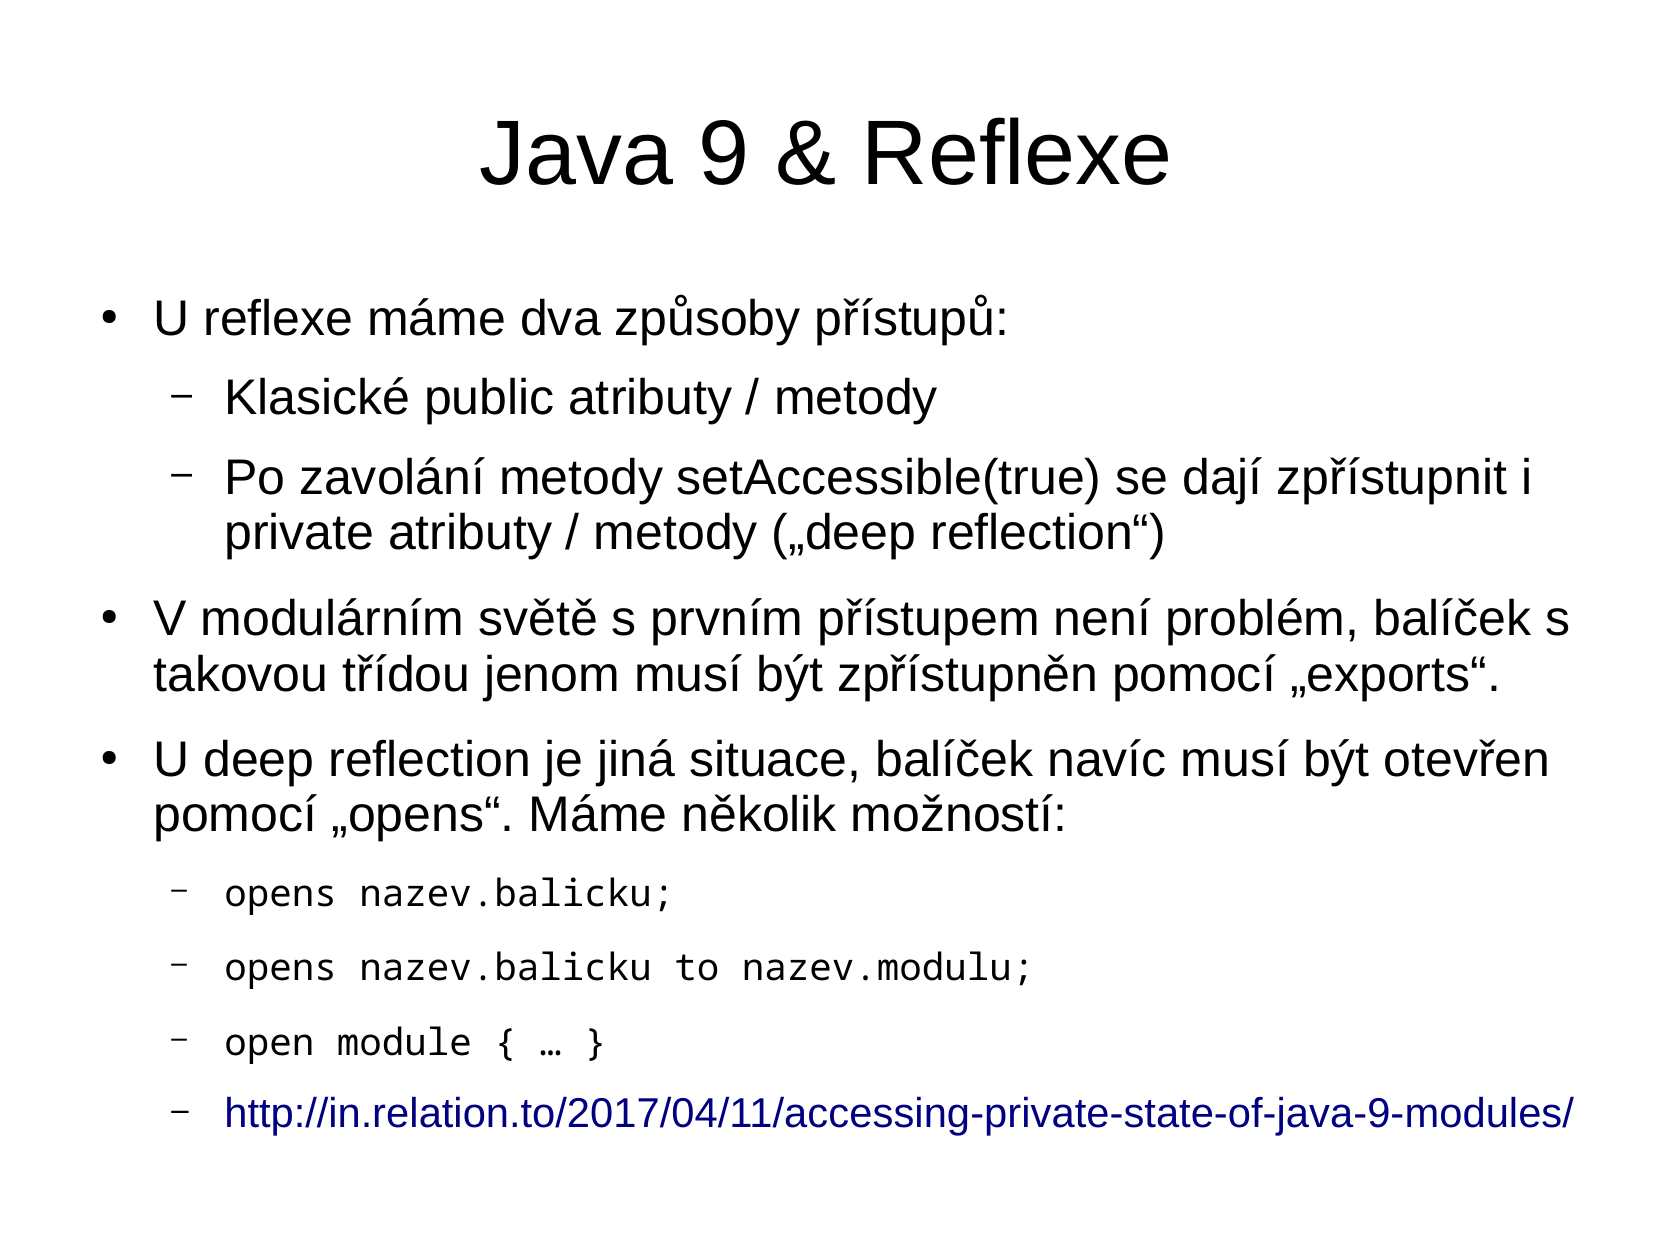

# Java 9 & Reflexe
U reflexe máme dva způsoby přístupů:
Klasické public atributy / metody
Po zavolání metody setAccessible(true) se dají zpřístupnit i private atributy / metody („deep reflection“)
V modulárním světě s prvním přístupem není problém, balíček s takovou třídou jenom musí být zpřístupněn pomocí „exports“.
U deep reflection je jiná situace, balíček navíc musí být otevřen pomocí „opens“. Máme několik možností:
opens nazev.balicku;
opens nazev.balicku to nazev.modulu;
open module { … }
http://in.relation.to/2017/04/11/accessing-private-state-of-java-9-modules/